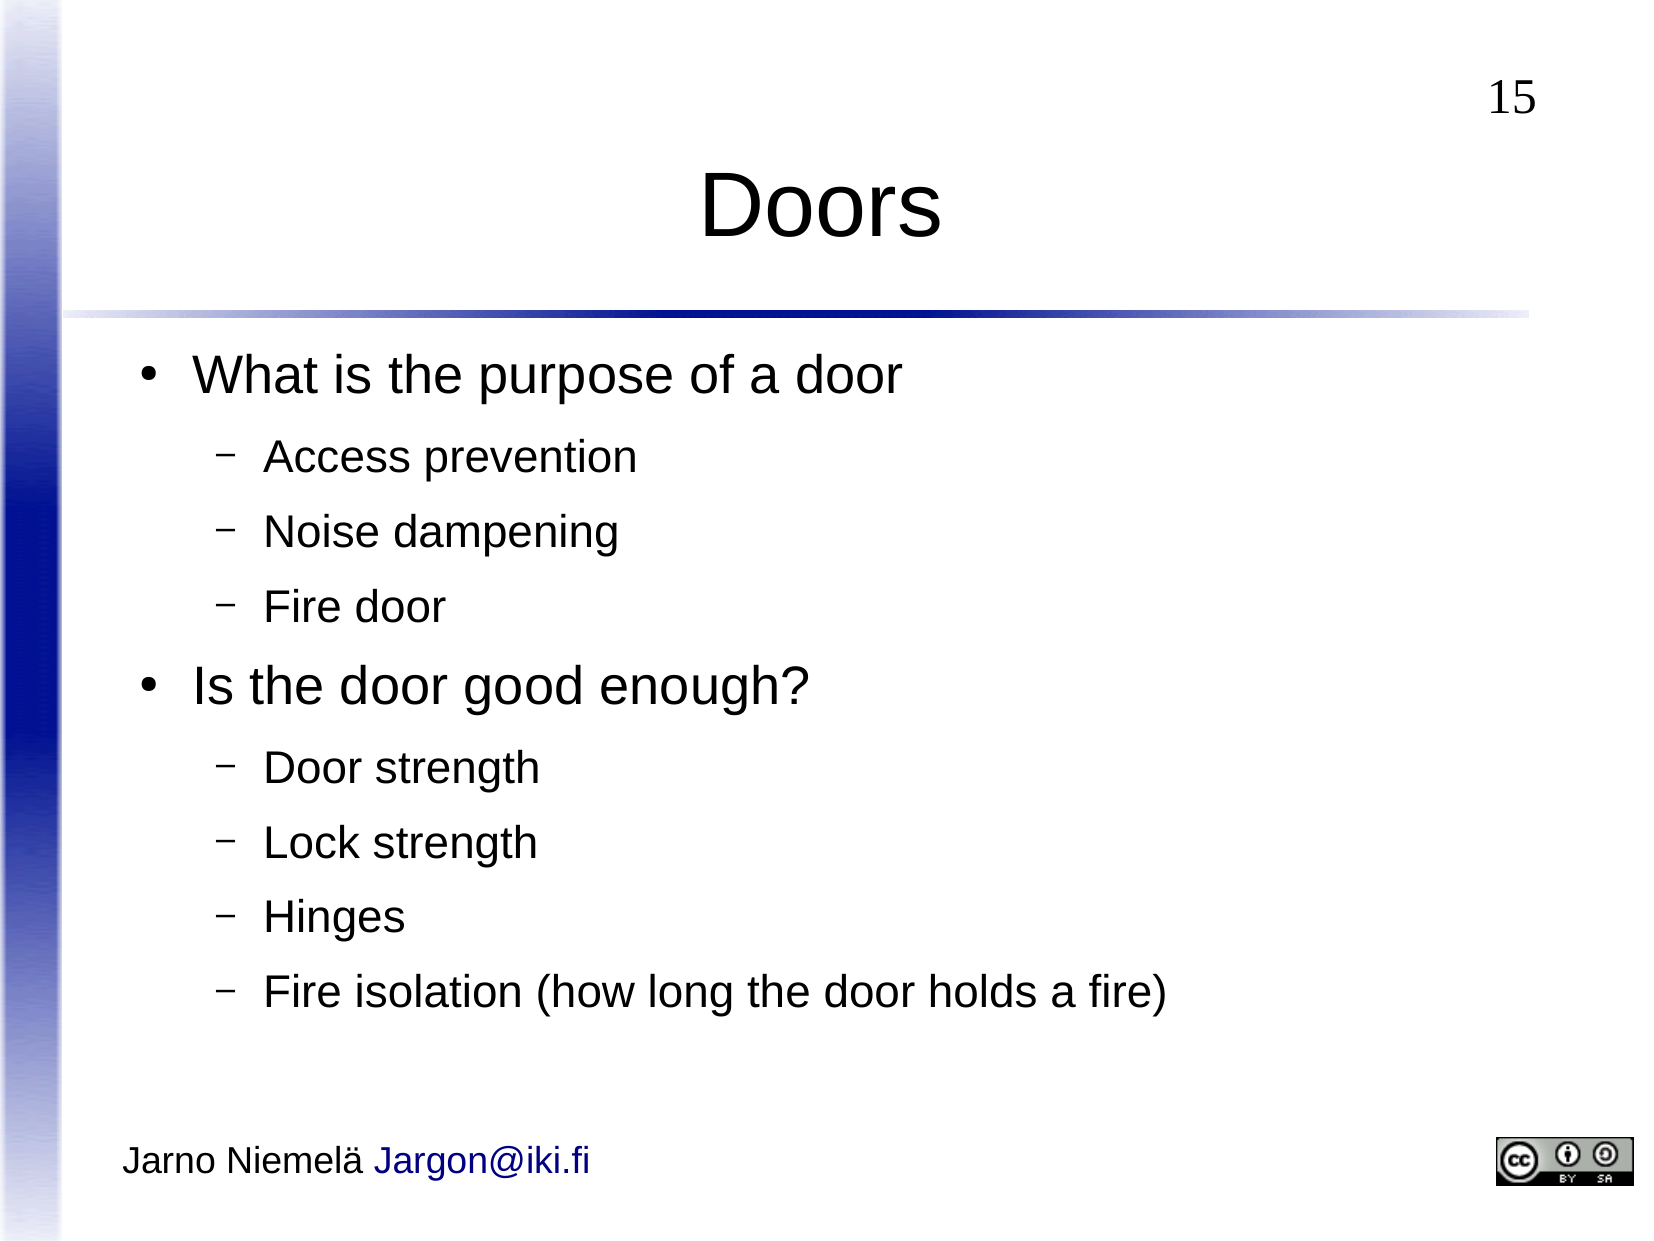

# Doors
What is the purpose of a door
Access prevention
Noise dampening
Fire door
Is the door good enough?
Door strength
Lock strength
Hinges
Fire isolation (how long the door holds a fire)